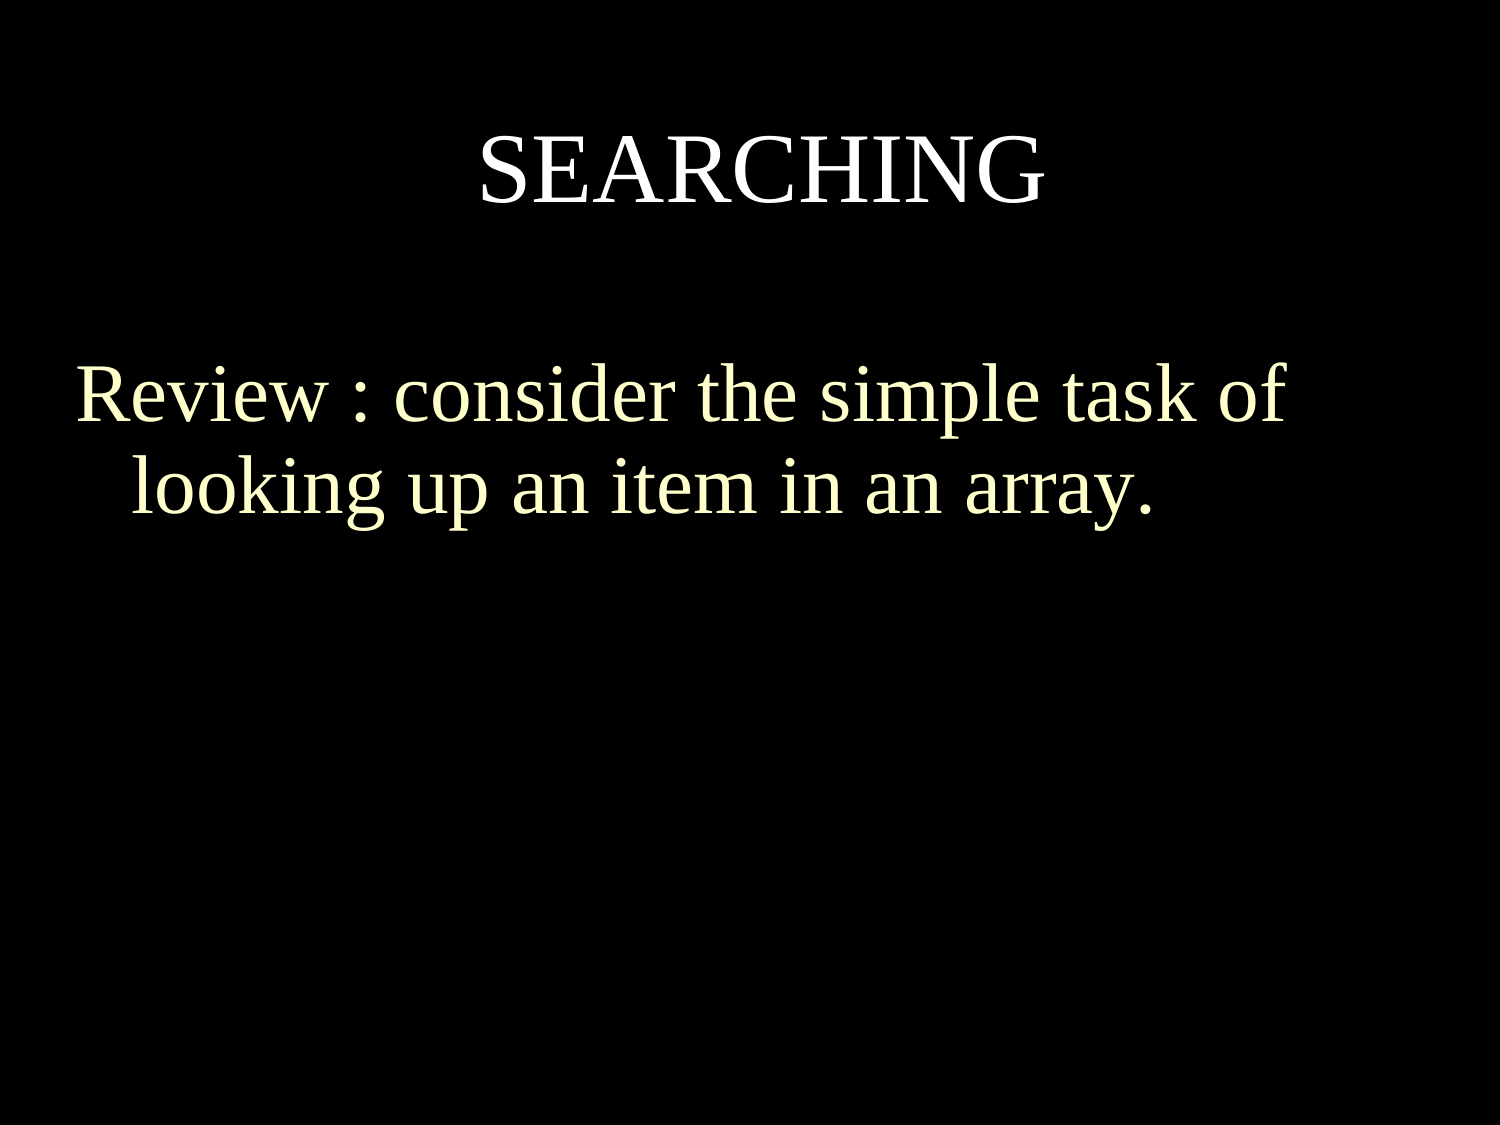

# SEARCHING
Review : consider the simple task of looking up an item in an array.